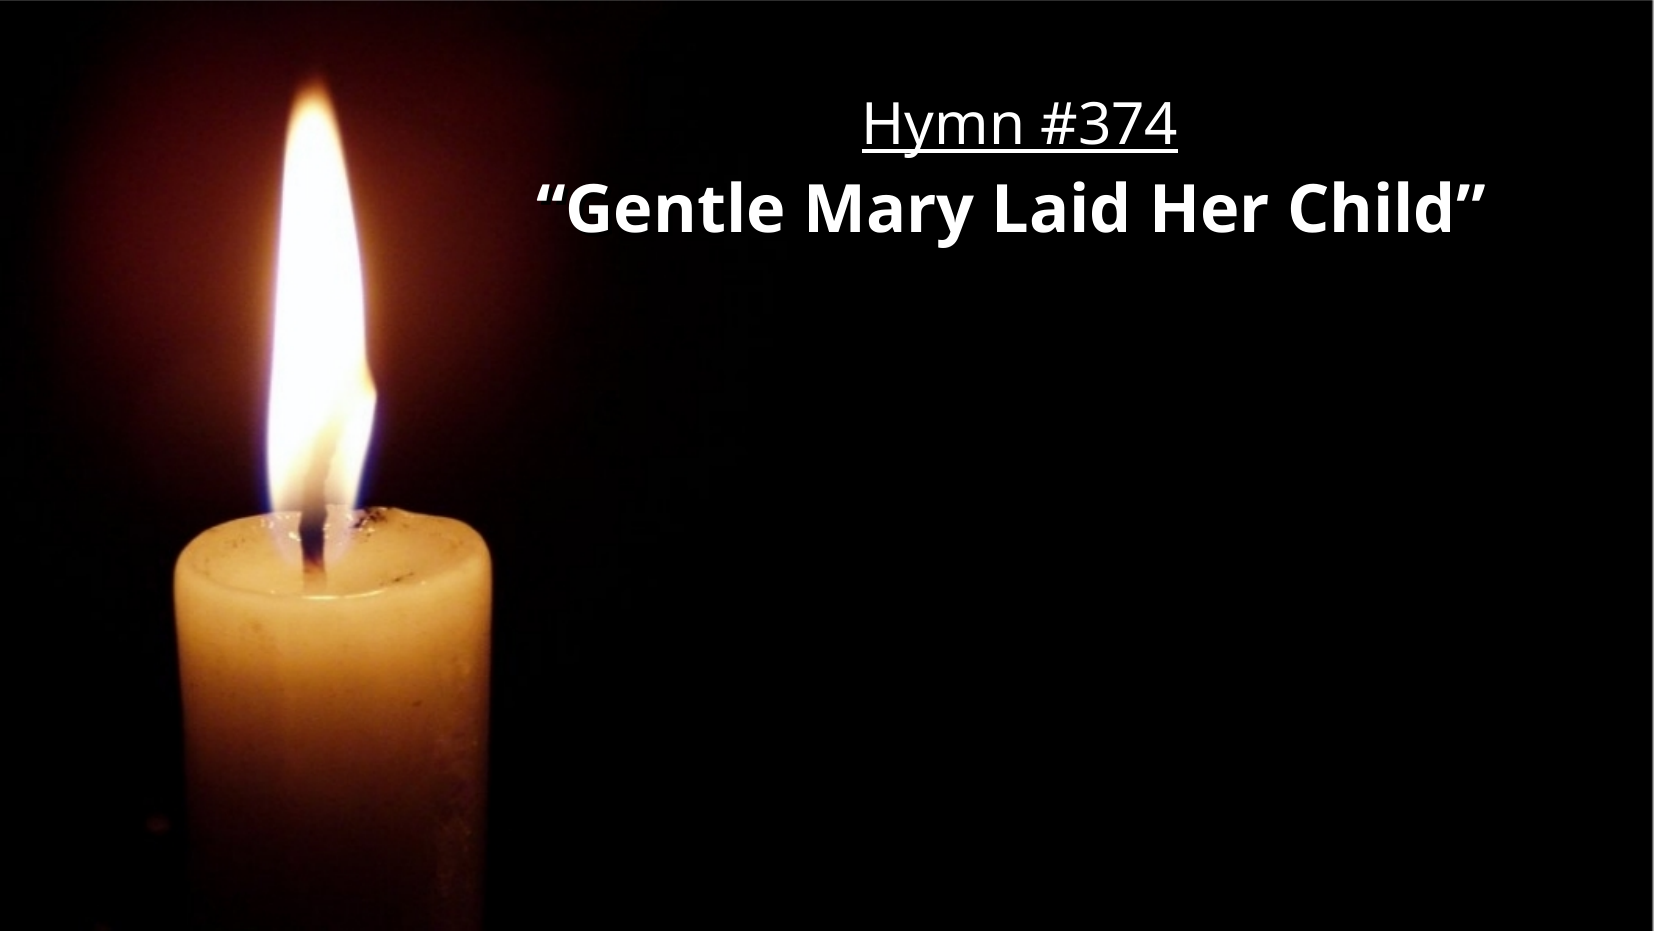

Hymn #374
“Gentle Mary Laid Her Child”